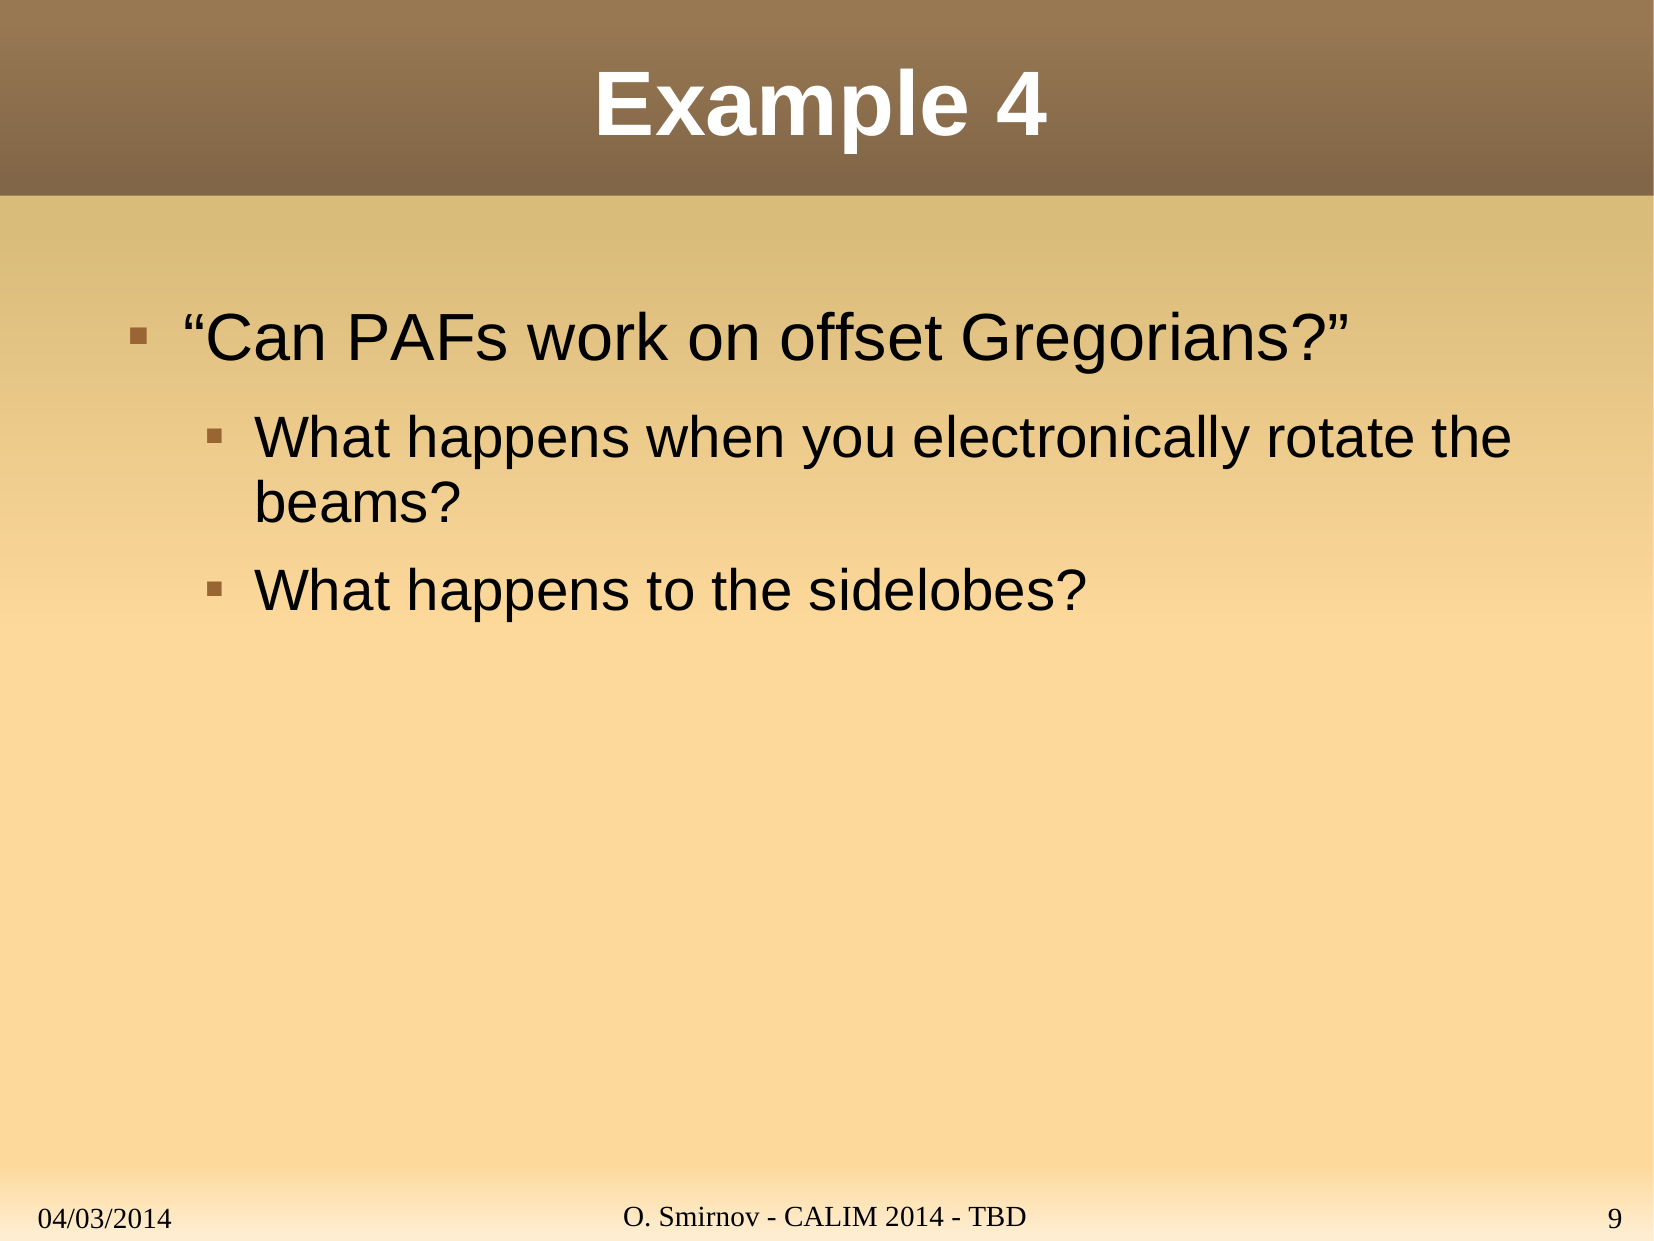

# Example 4
“Can PAFs work on offset Gregorians?”
What happens when you electronically rotate the beams?
What happens to the sidelobes?
O. Smirnov - CALIM 2014 - TBD
04/03/2014
9